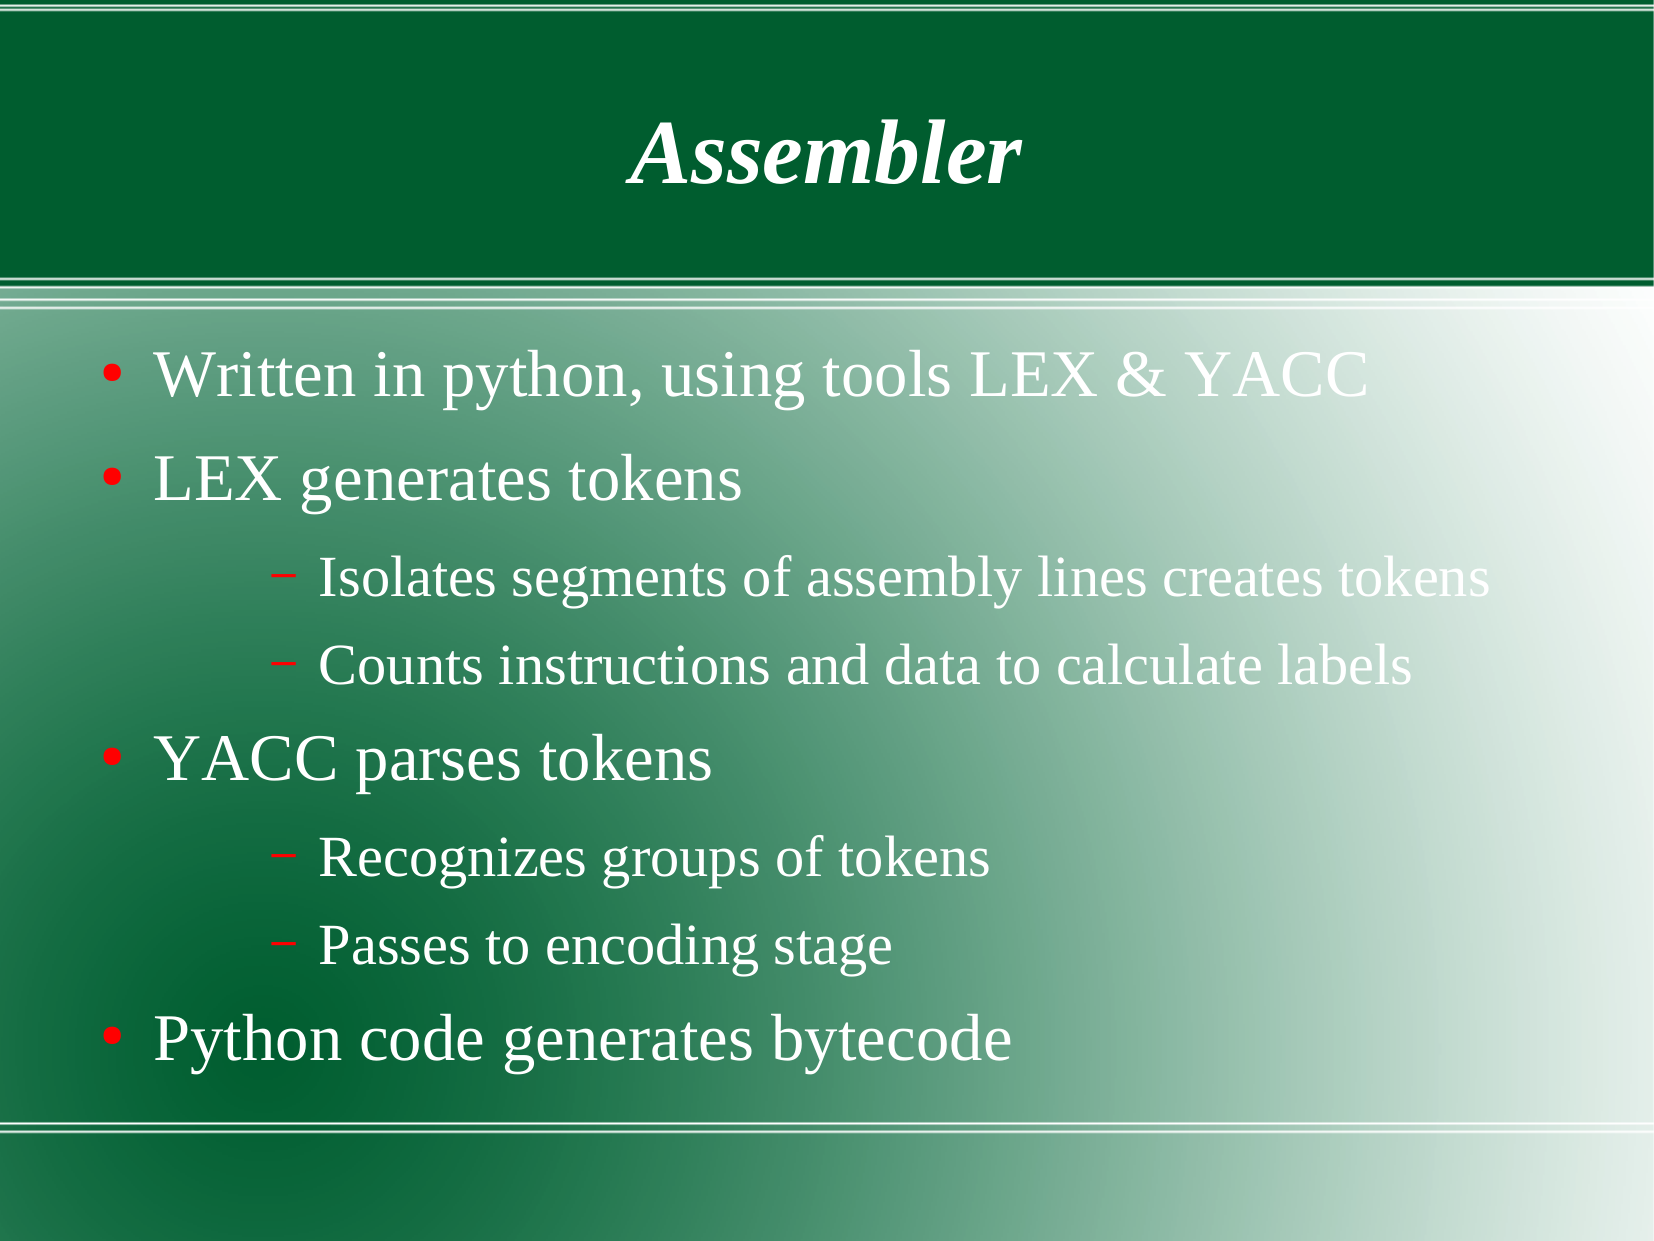

# Assembler
Written in python, using tools LEX & YACC
LEX generates tokens
Isolates segments of assembly lines creates tokens
Counts instructions and data to calculate labels
YACC parses tokens
Recognizes groups of tokens
Passes to encoding stage
Python code generates bytecode